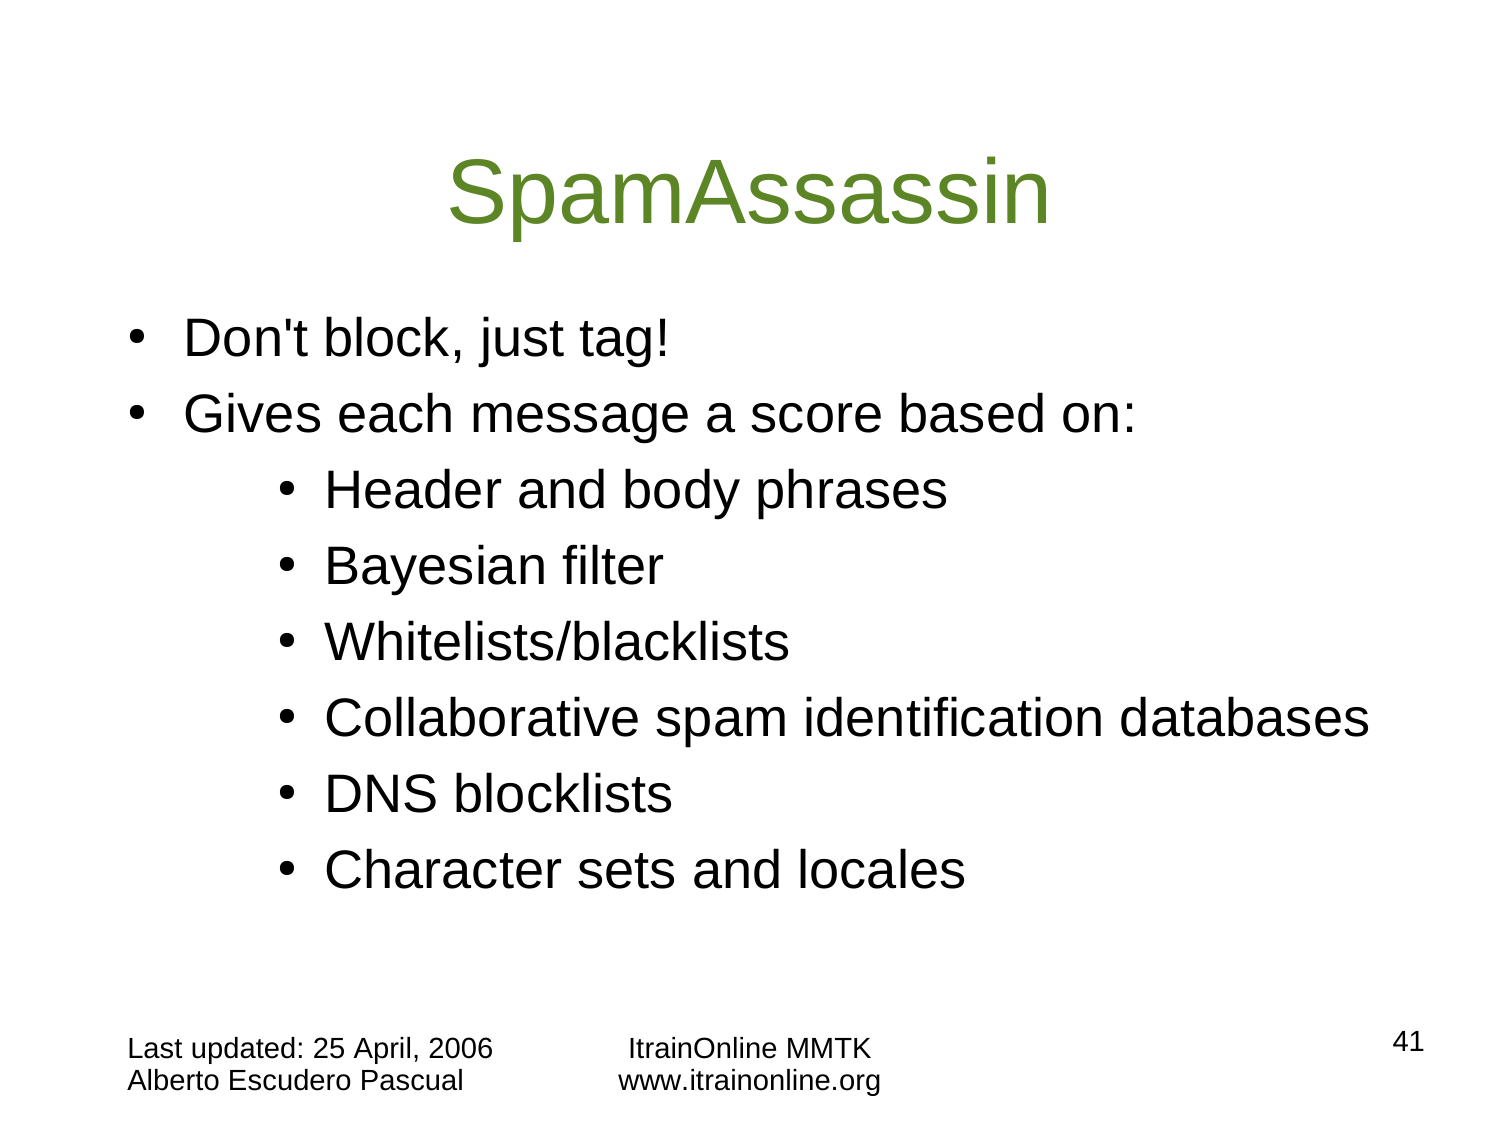

SpamAssassin
Don't block, just tag!
Gives each message a score based on:
Header and body phrases
Bayesian filter
Whitelists/blacklists
Collaborative spam identification databases
DNS blocklists
Character sets and locales
41